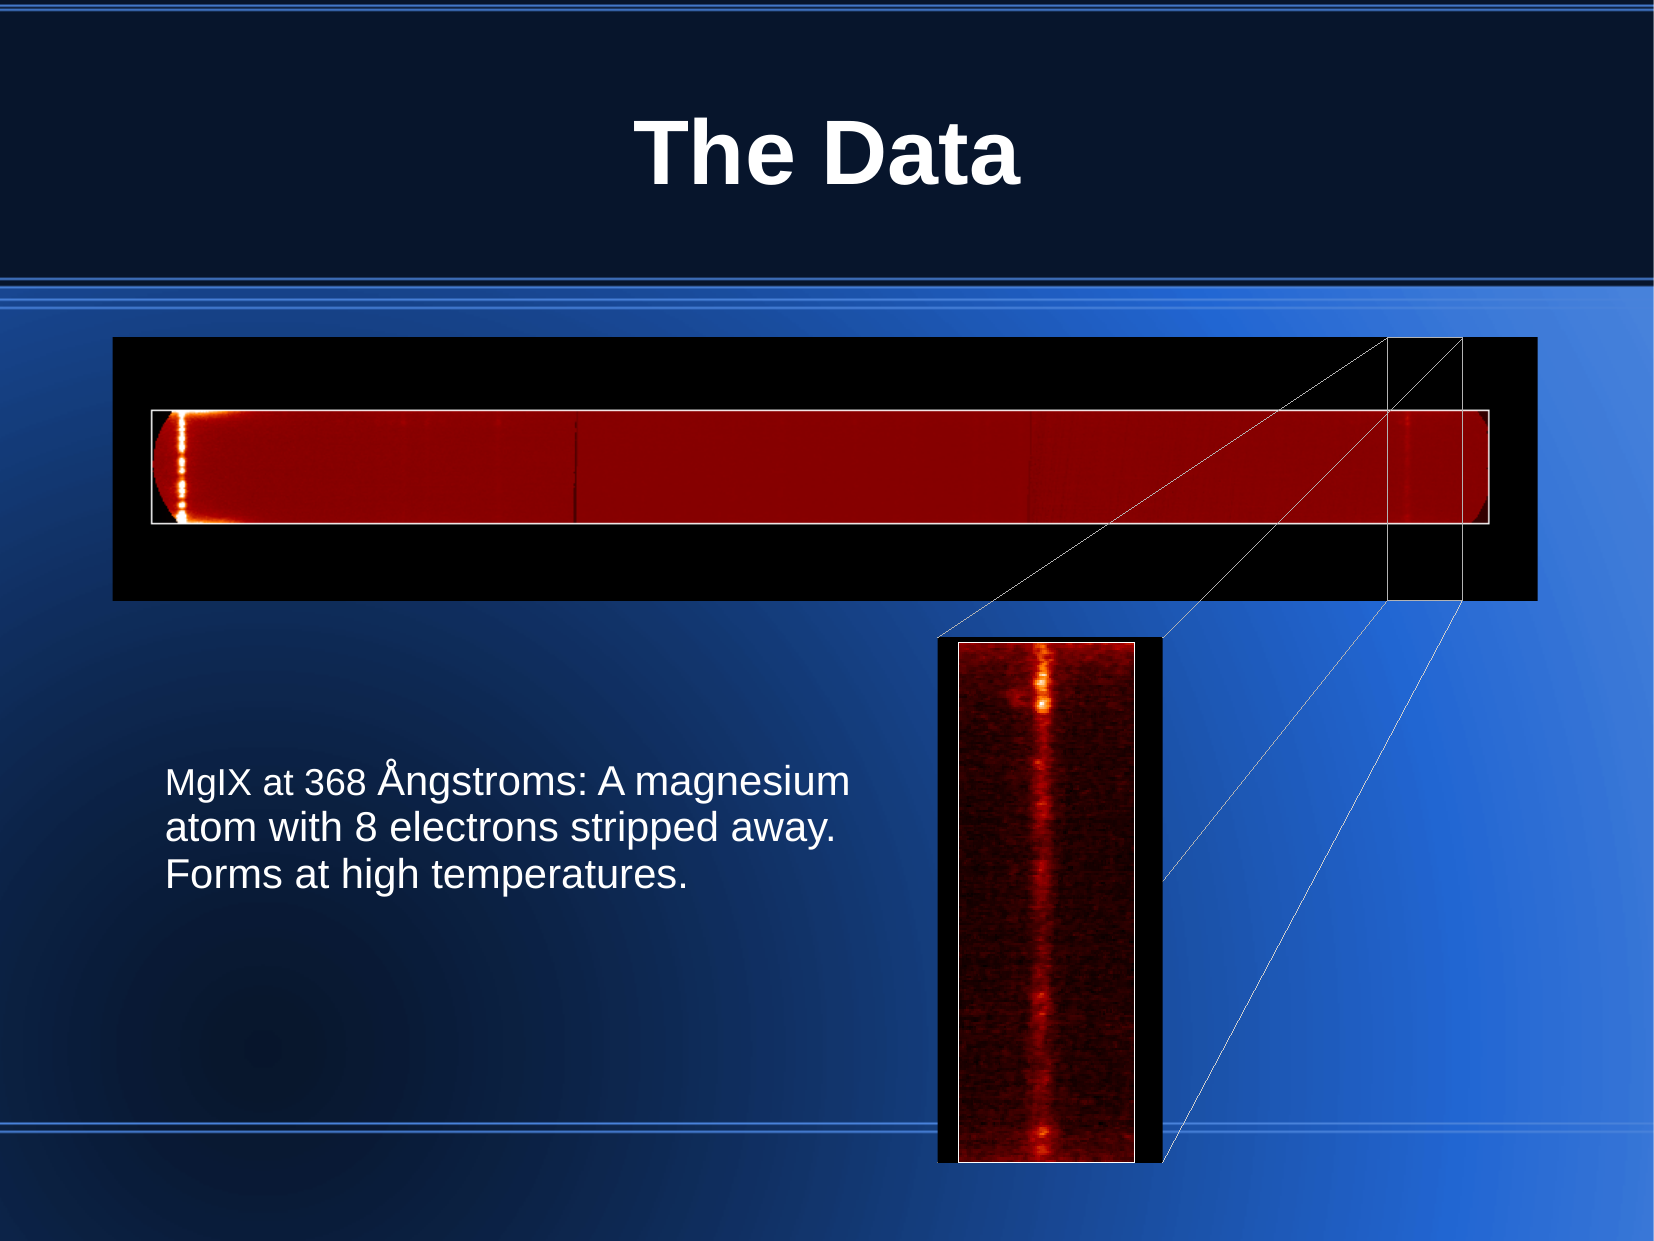

# The Data
MgIX at 368 Ångstroms: A magnesium atom with 8 electrons stripped away. Forms at high temperatures.